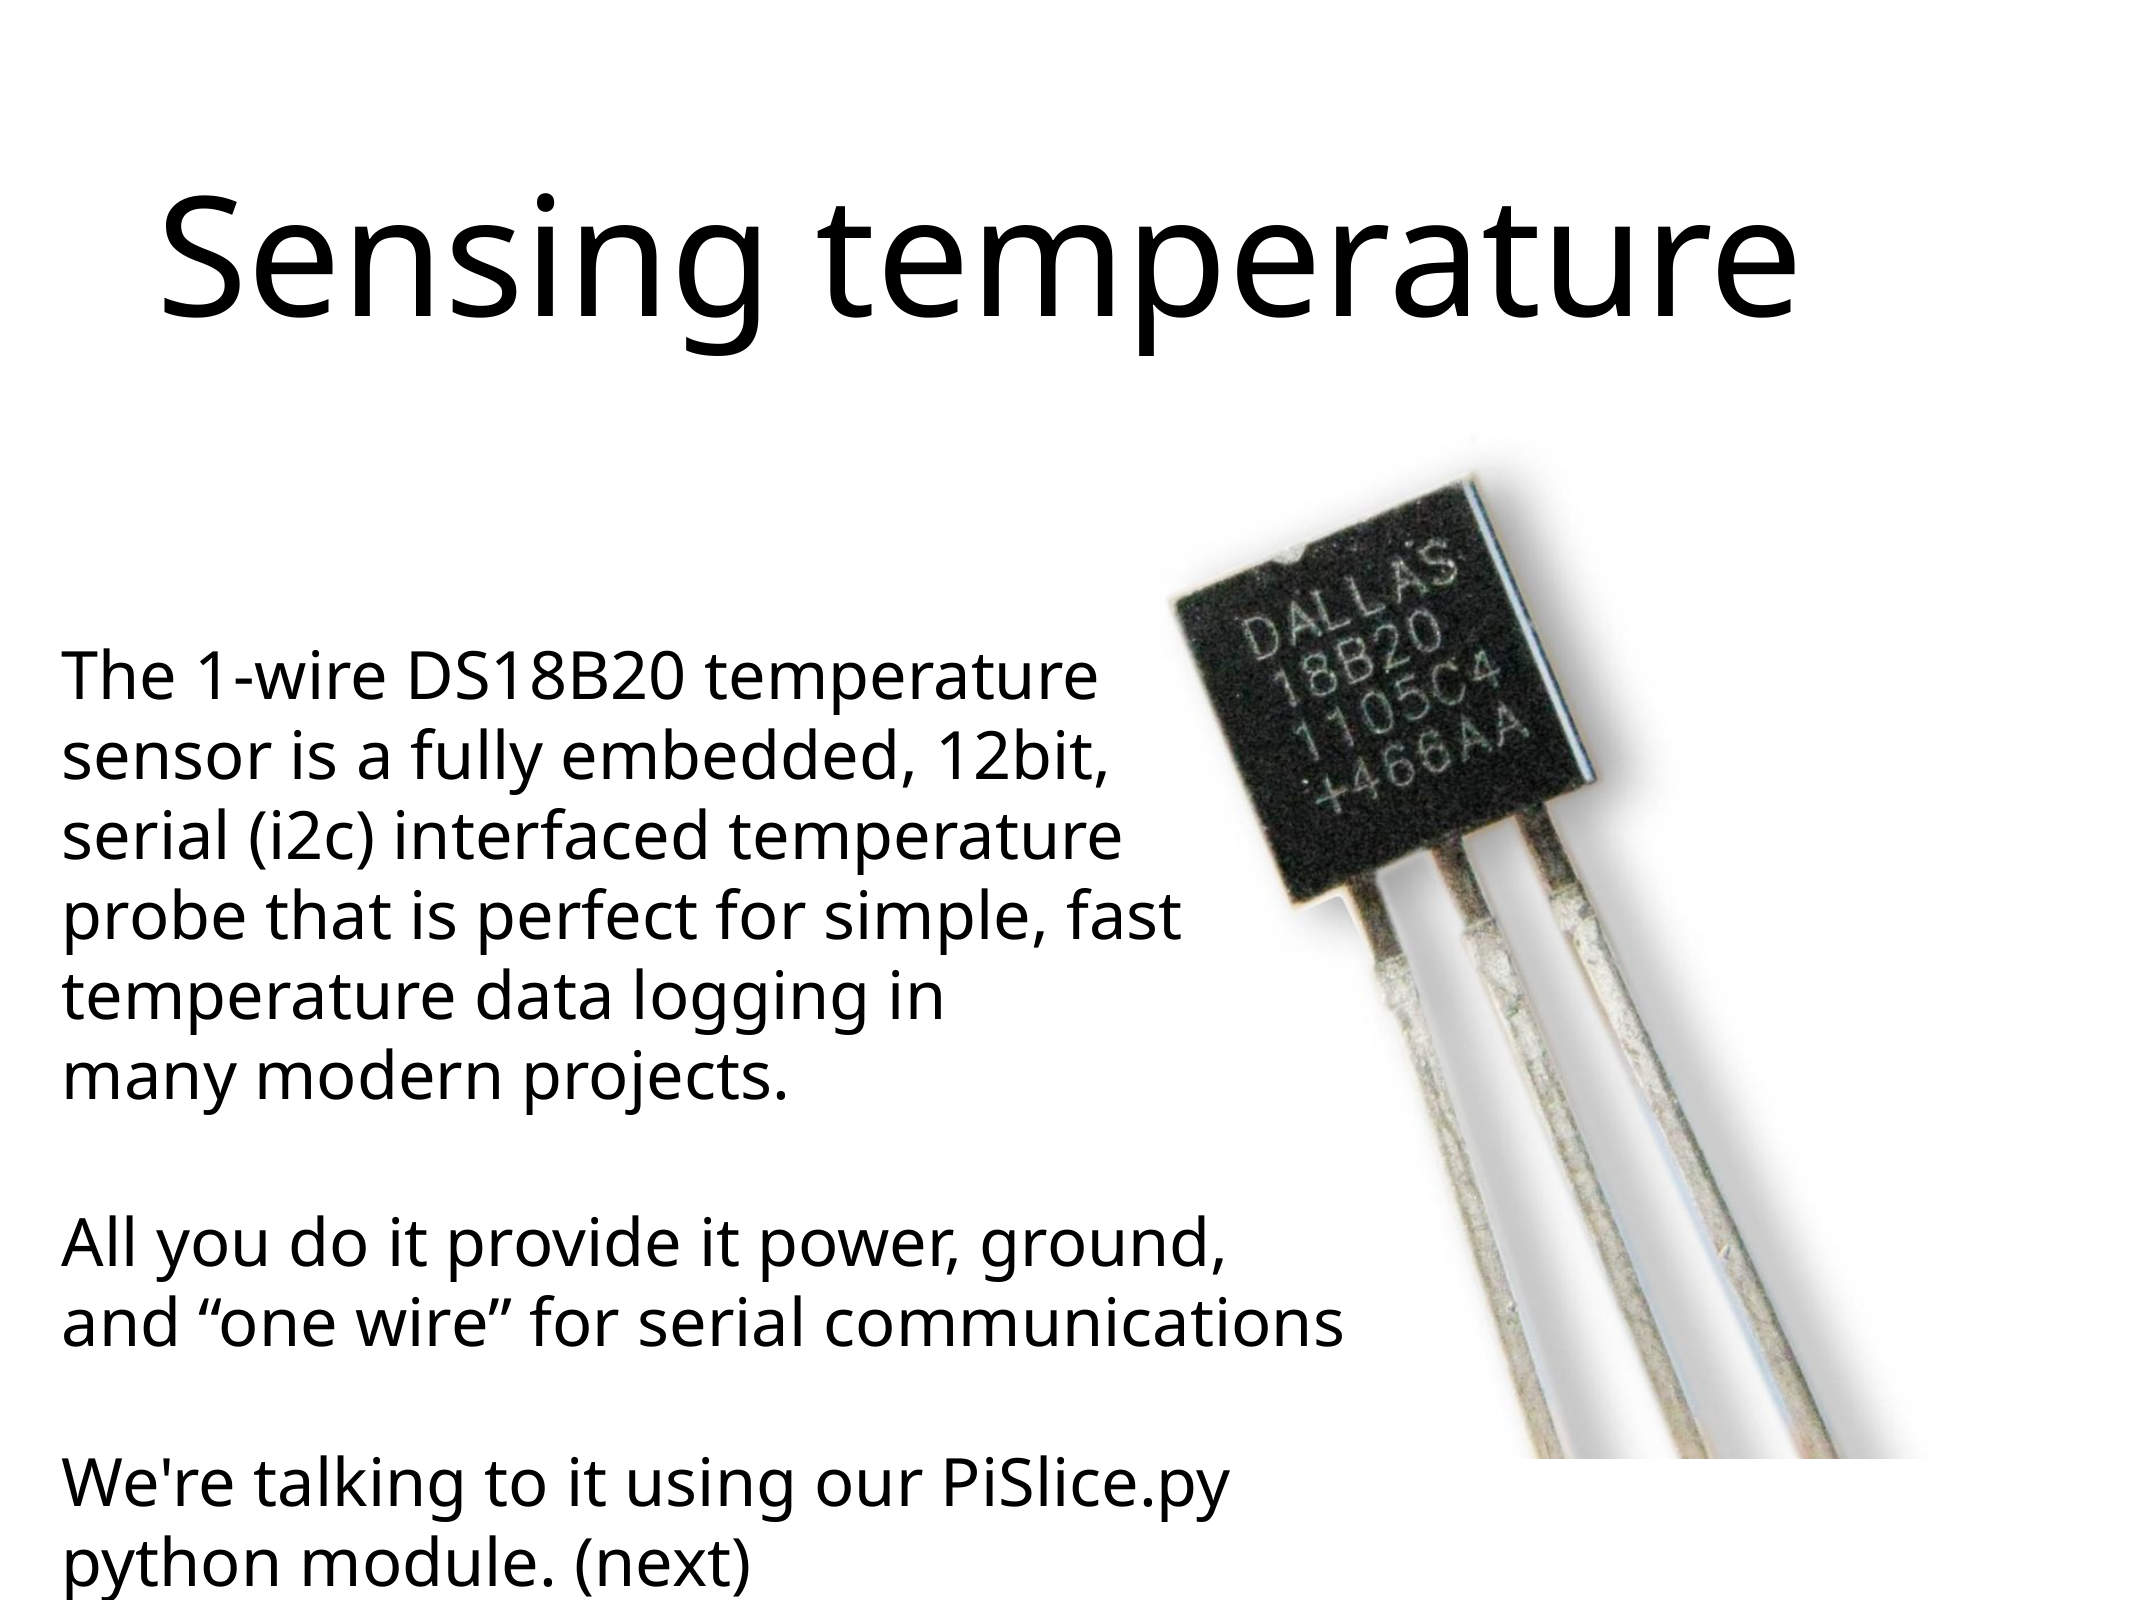

# Sensing temperature
The 1-wire DS18B20 temperature
sensor is a fully embedded, 12bit,
serial (i2c) interfaced temperature
probe that is perfect for simple, fast
temperature data logging in
many modern projects.
All you do it provide it power, ground,
and “one wire” for serial communications
We're talking to it using our PiSlice.py
python module. (next)